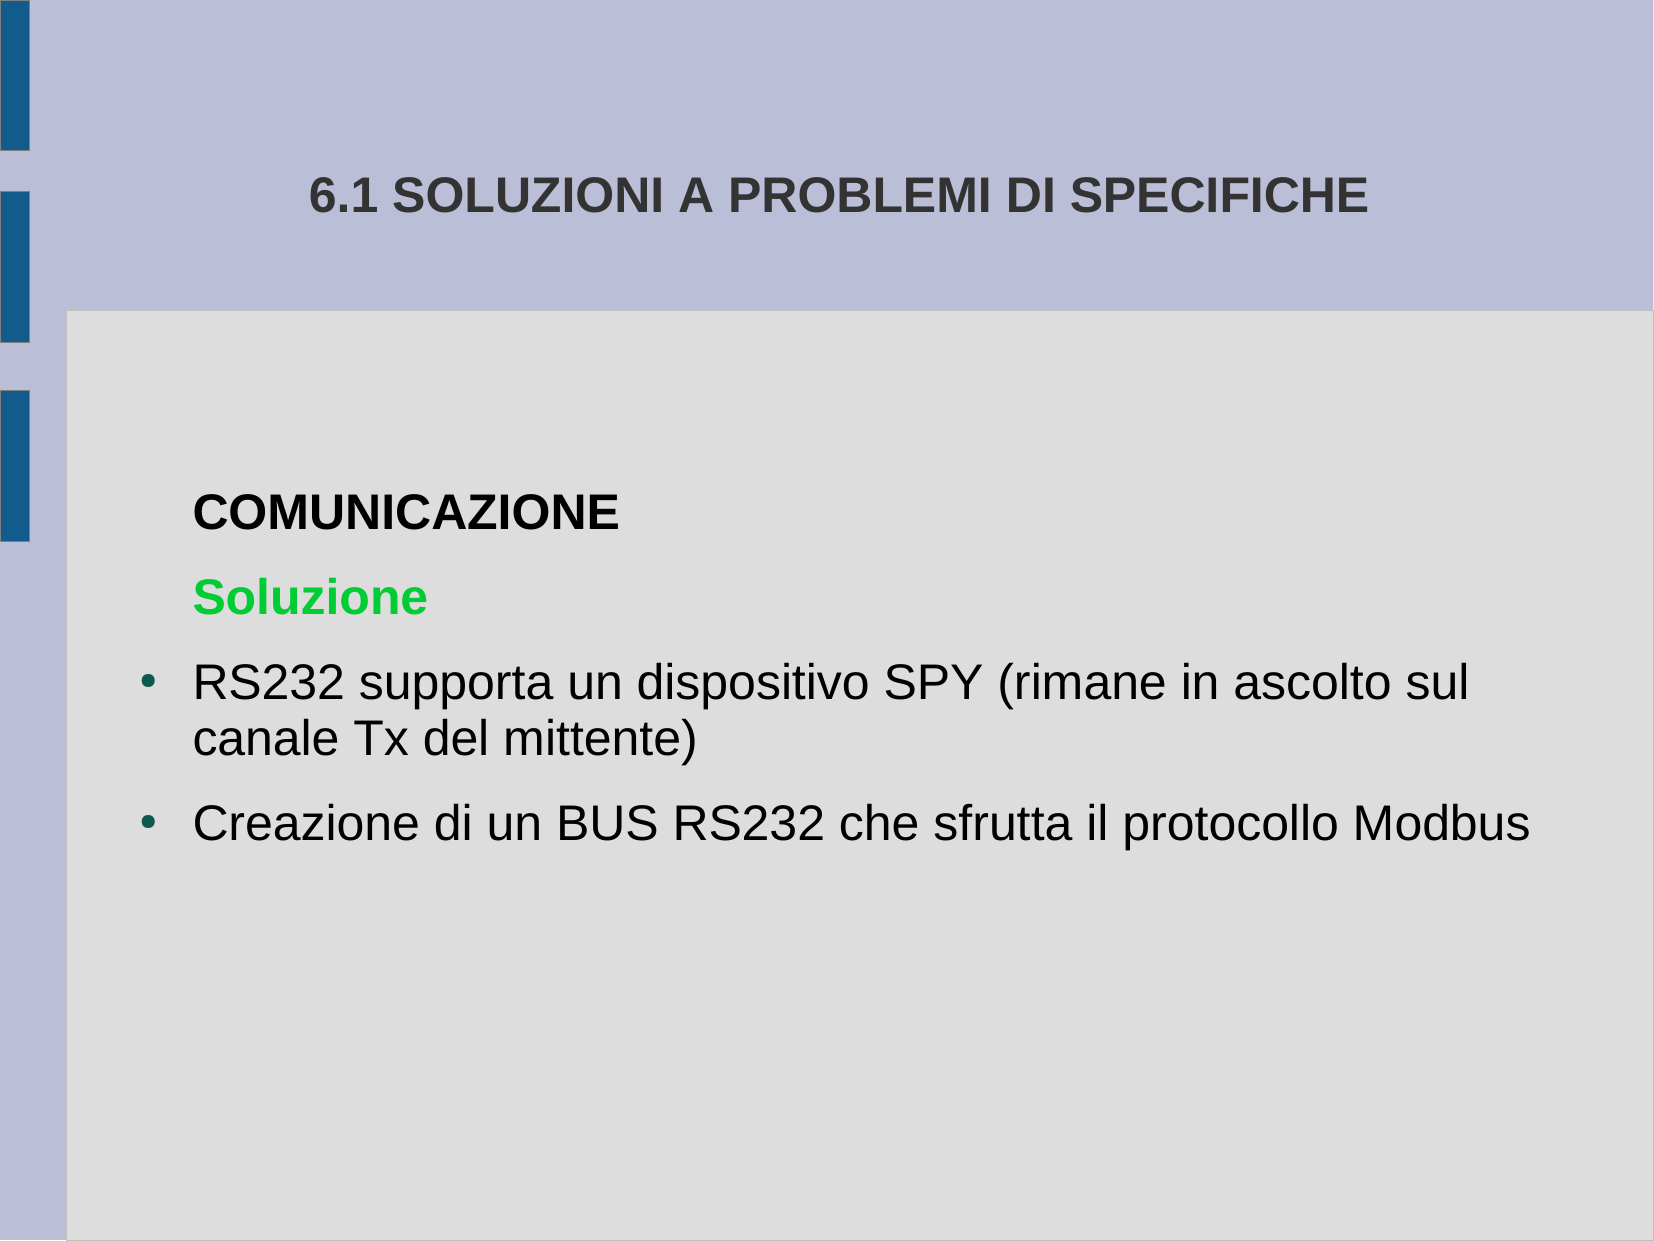

# 6.1 SOLUZIONI A PROBLEMI DI SPECIFICHE
COMUNICAZIONE
Soluzione
RS232 supporta un dispositivo SPY (rimane in ascolto sul canale Tx del mittente)
Creazione di un BUS RS232 che sfrutta il protocollo Modbus